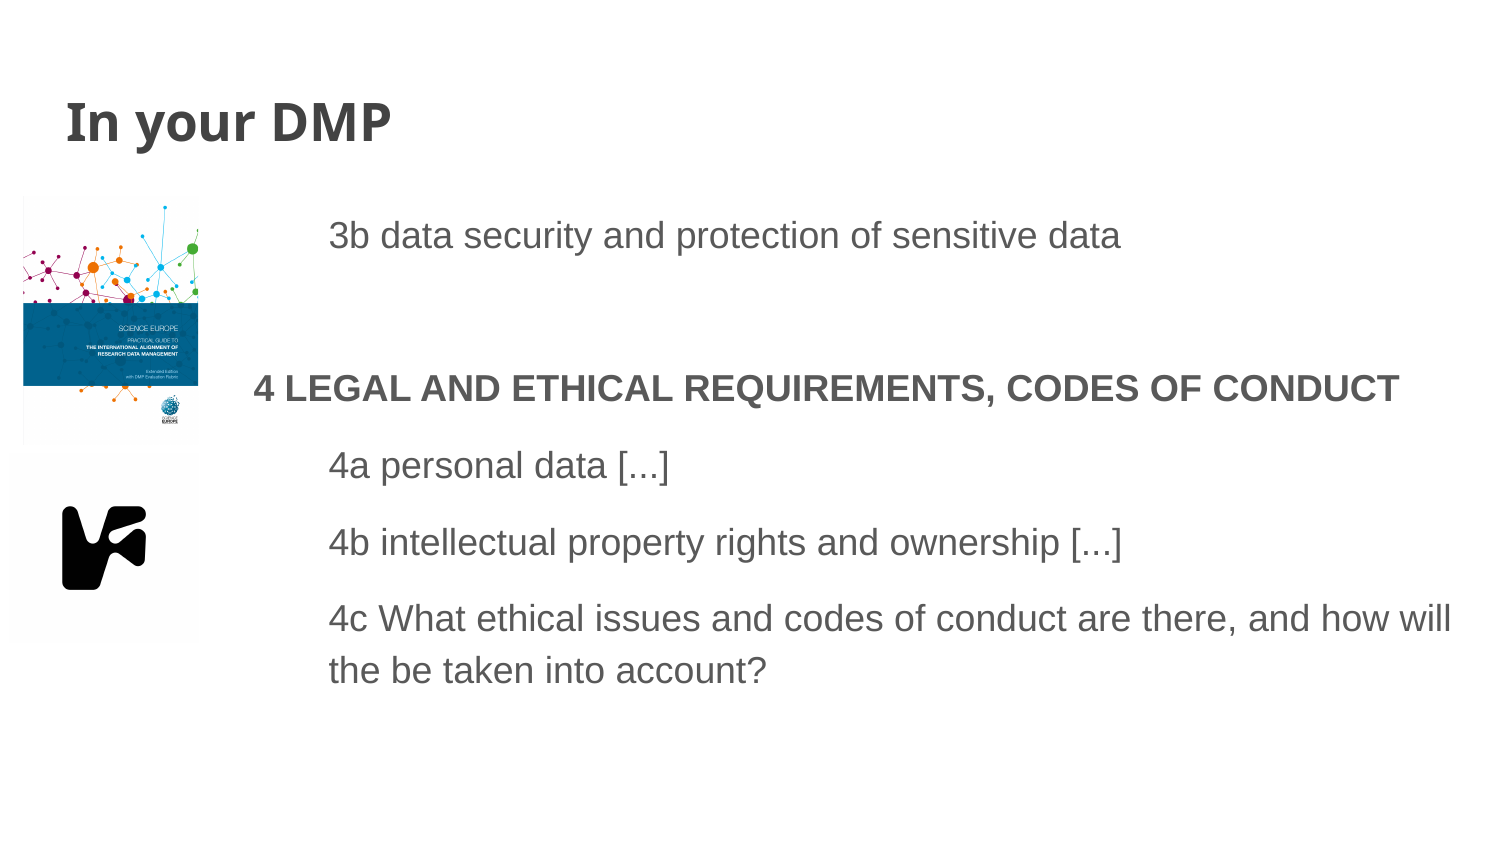

# In your DMP
3b data security and protection of sensitive data
4 LEGAL AND ETHICAL REQUIREMENTS, CODES OF CONDUCT
4a personal data [...]
4b intellectual property rights and ownership [...]
4c What ethical issues and codes of conduct are there, and how will the be taken into account?